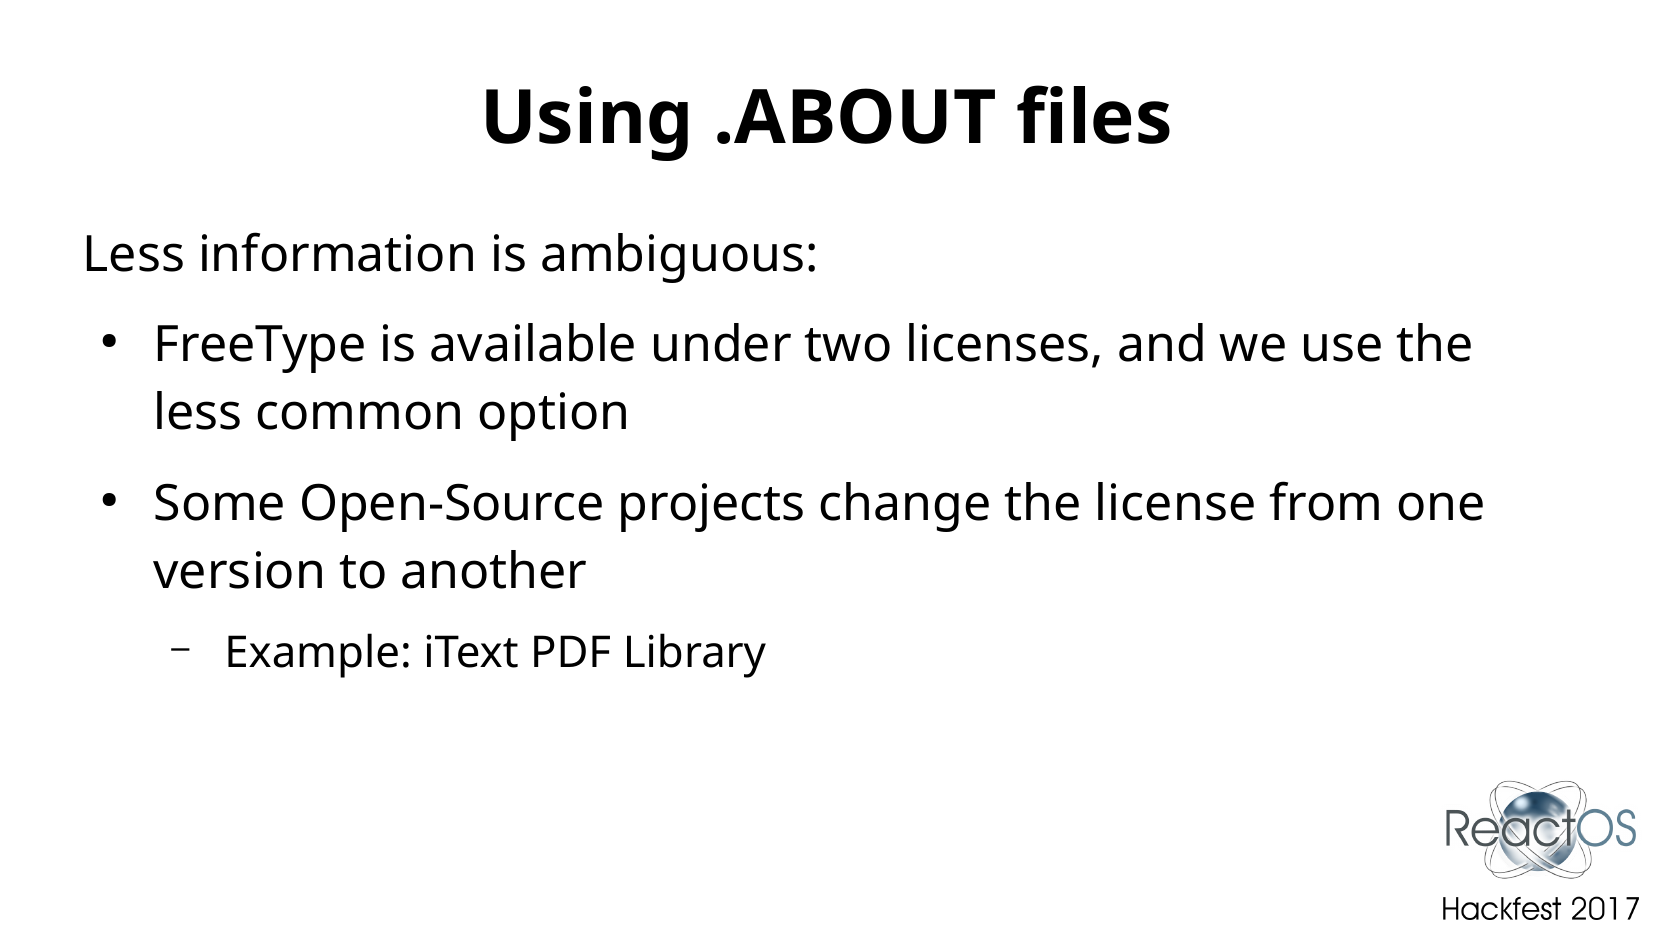

# Using .ABOUT files
Less information is ambiguous:
FreeType is available under two licenses, and we use the less common option
Some Open-Source projects change the license from one version to another
Example: iText PDF Library